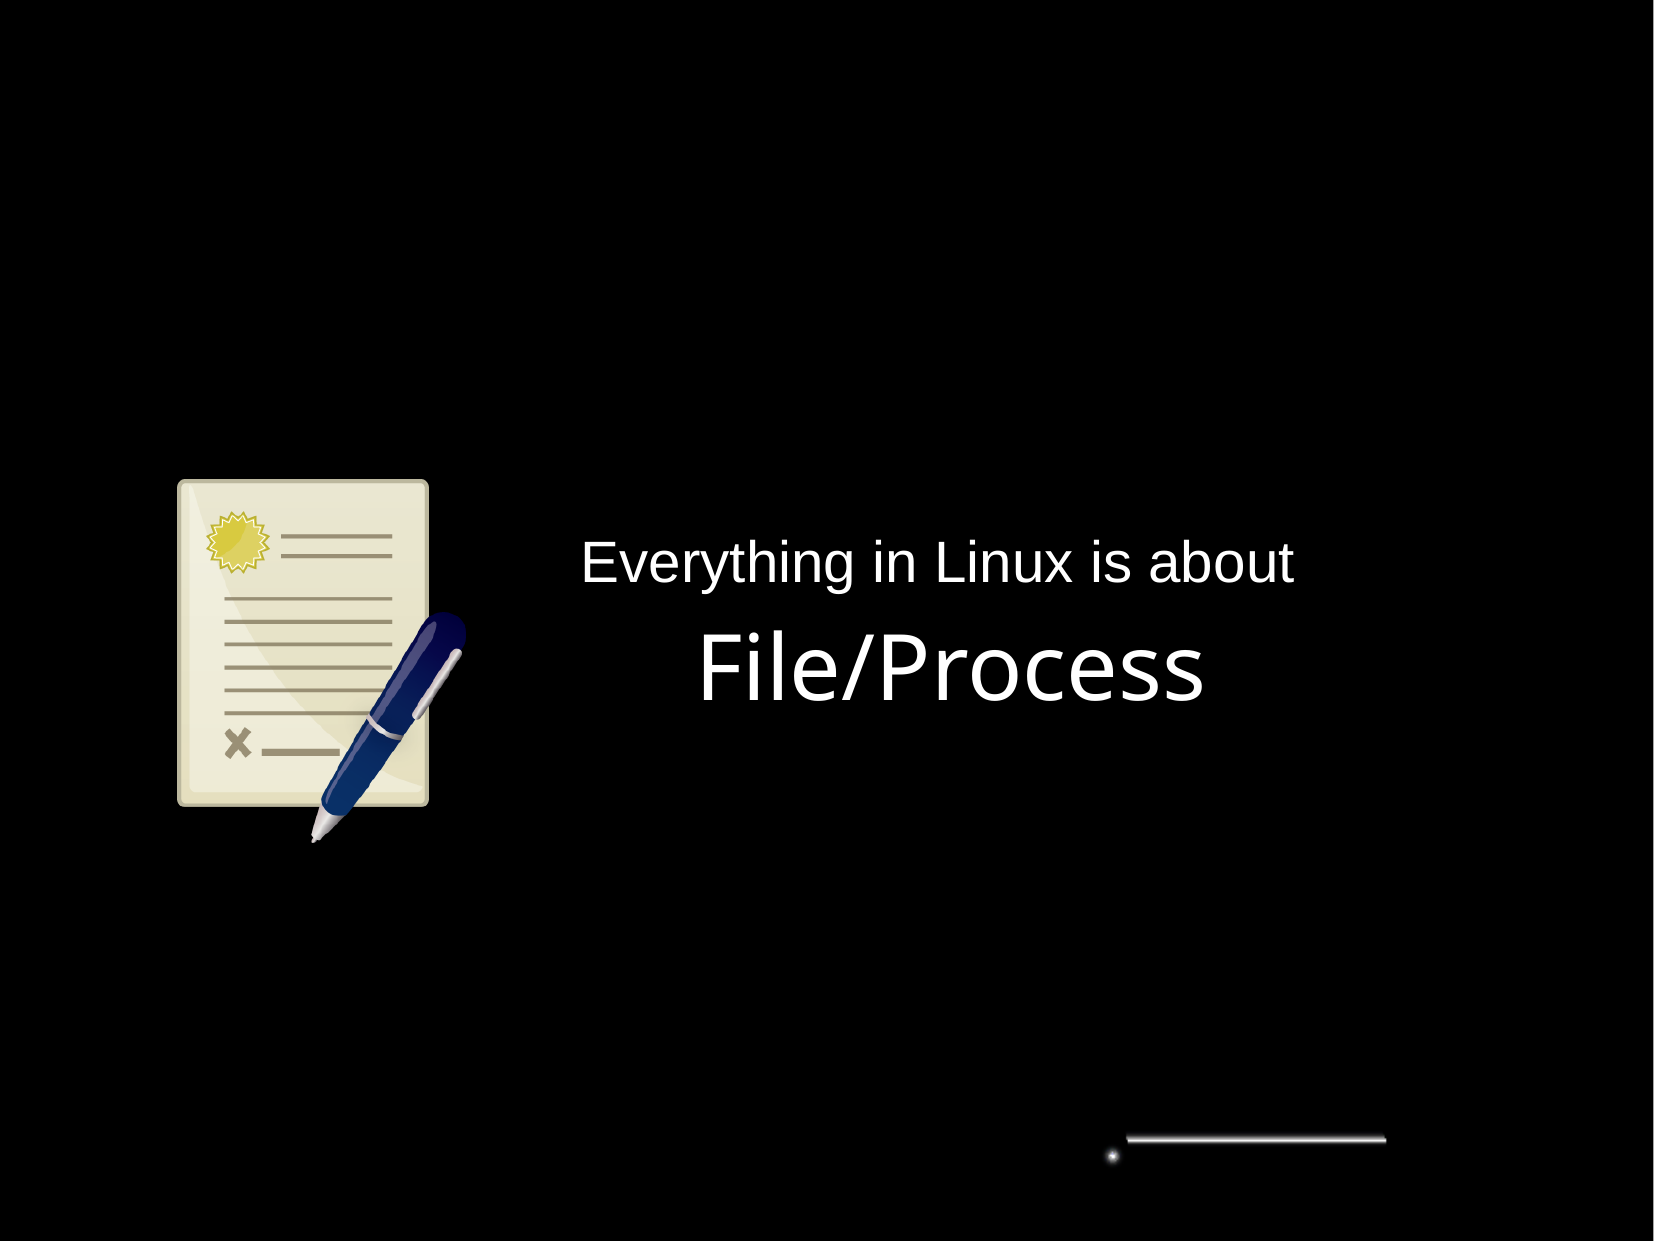

# Everything in Linux is about File/Process